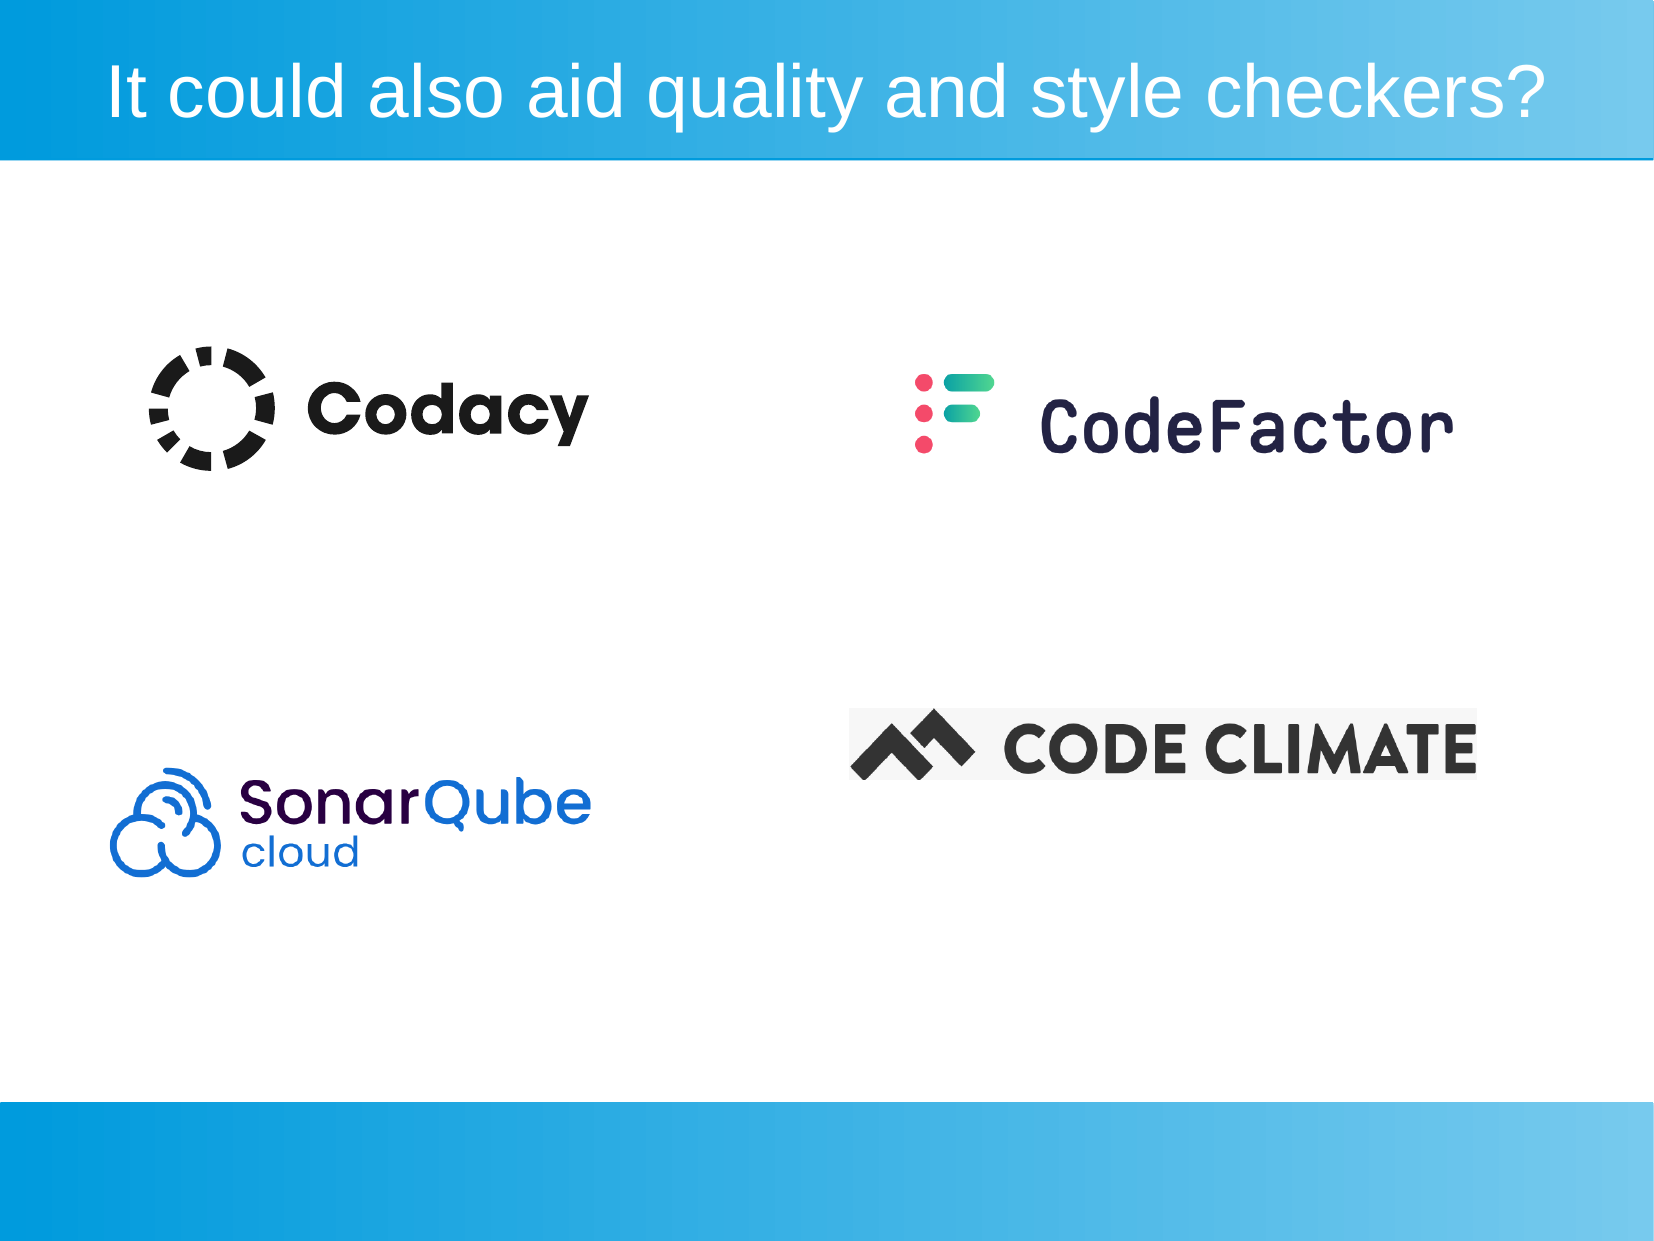

# It could also aid quality and style checkers?